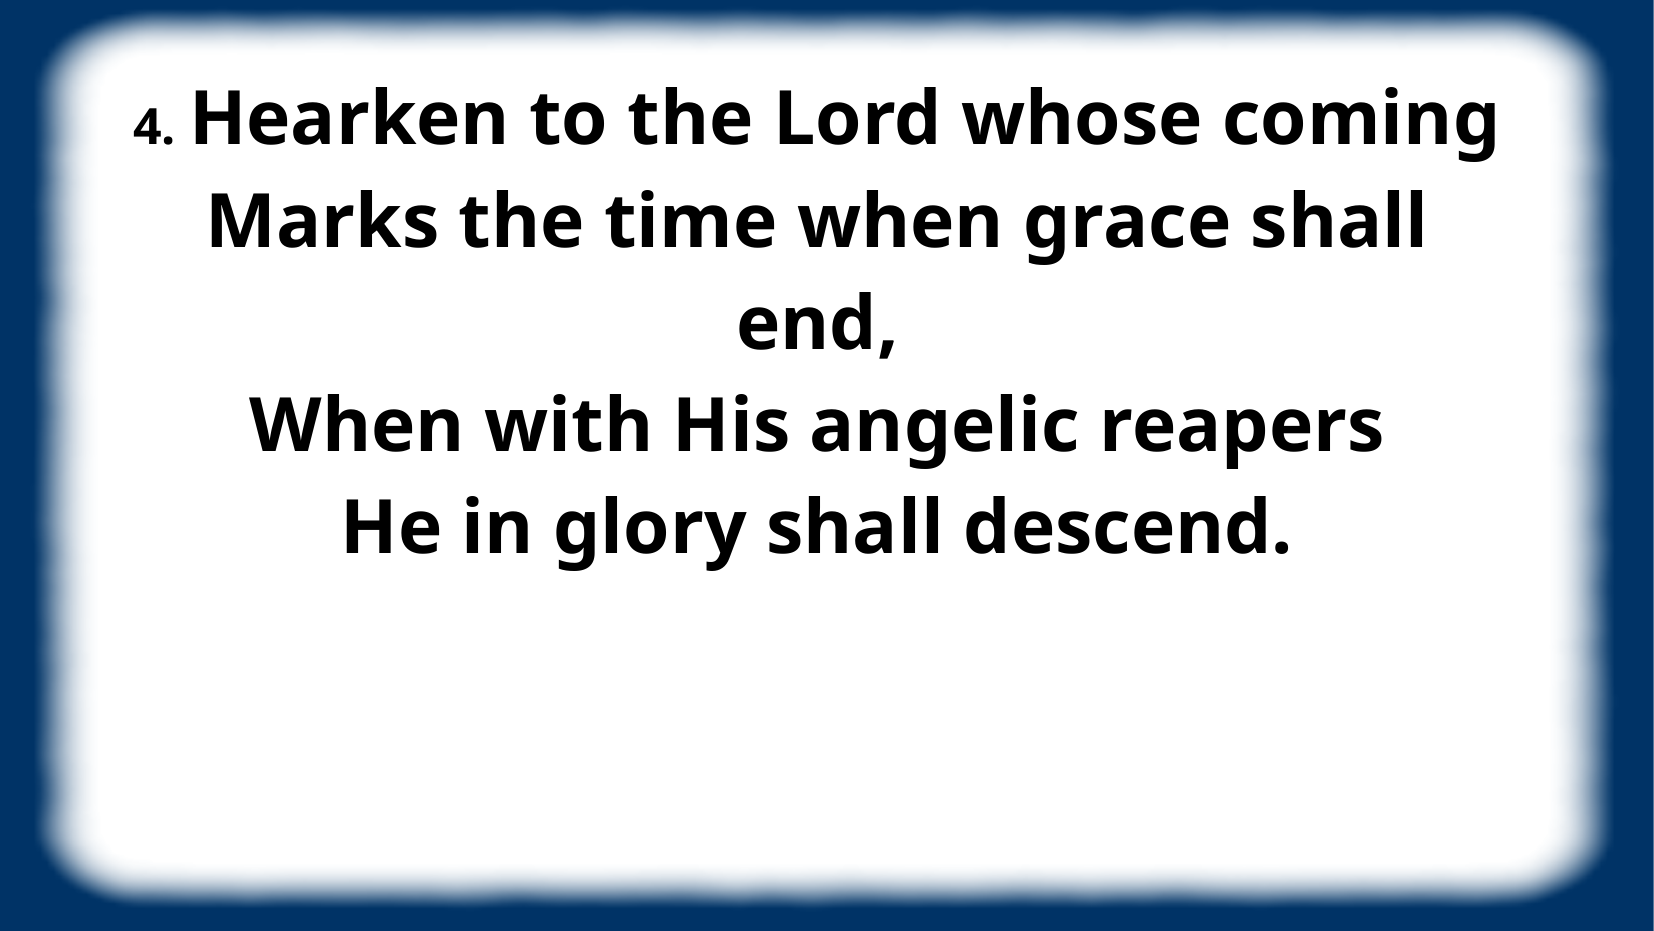

4. Hearken to the Lord whose coming
Marks the time when grace shall end,
When with His angelic reapers
He in glory shall descend.